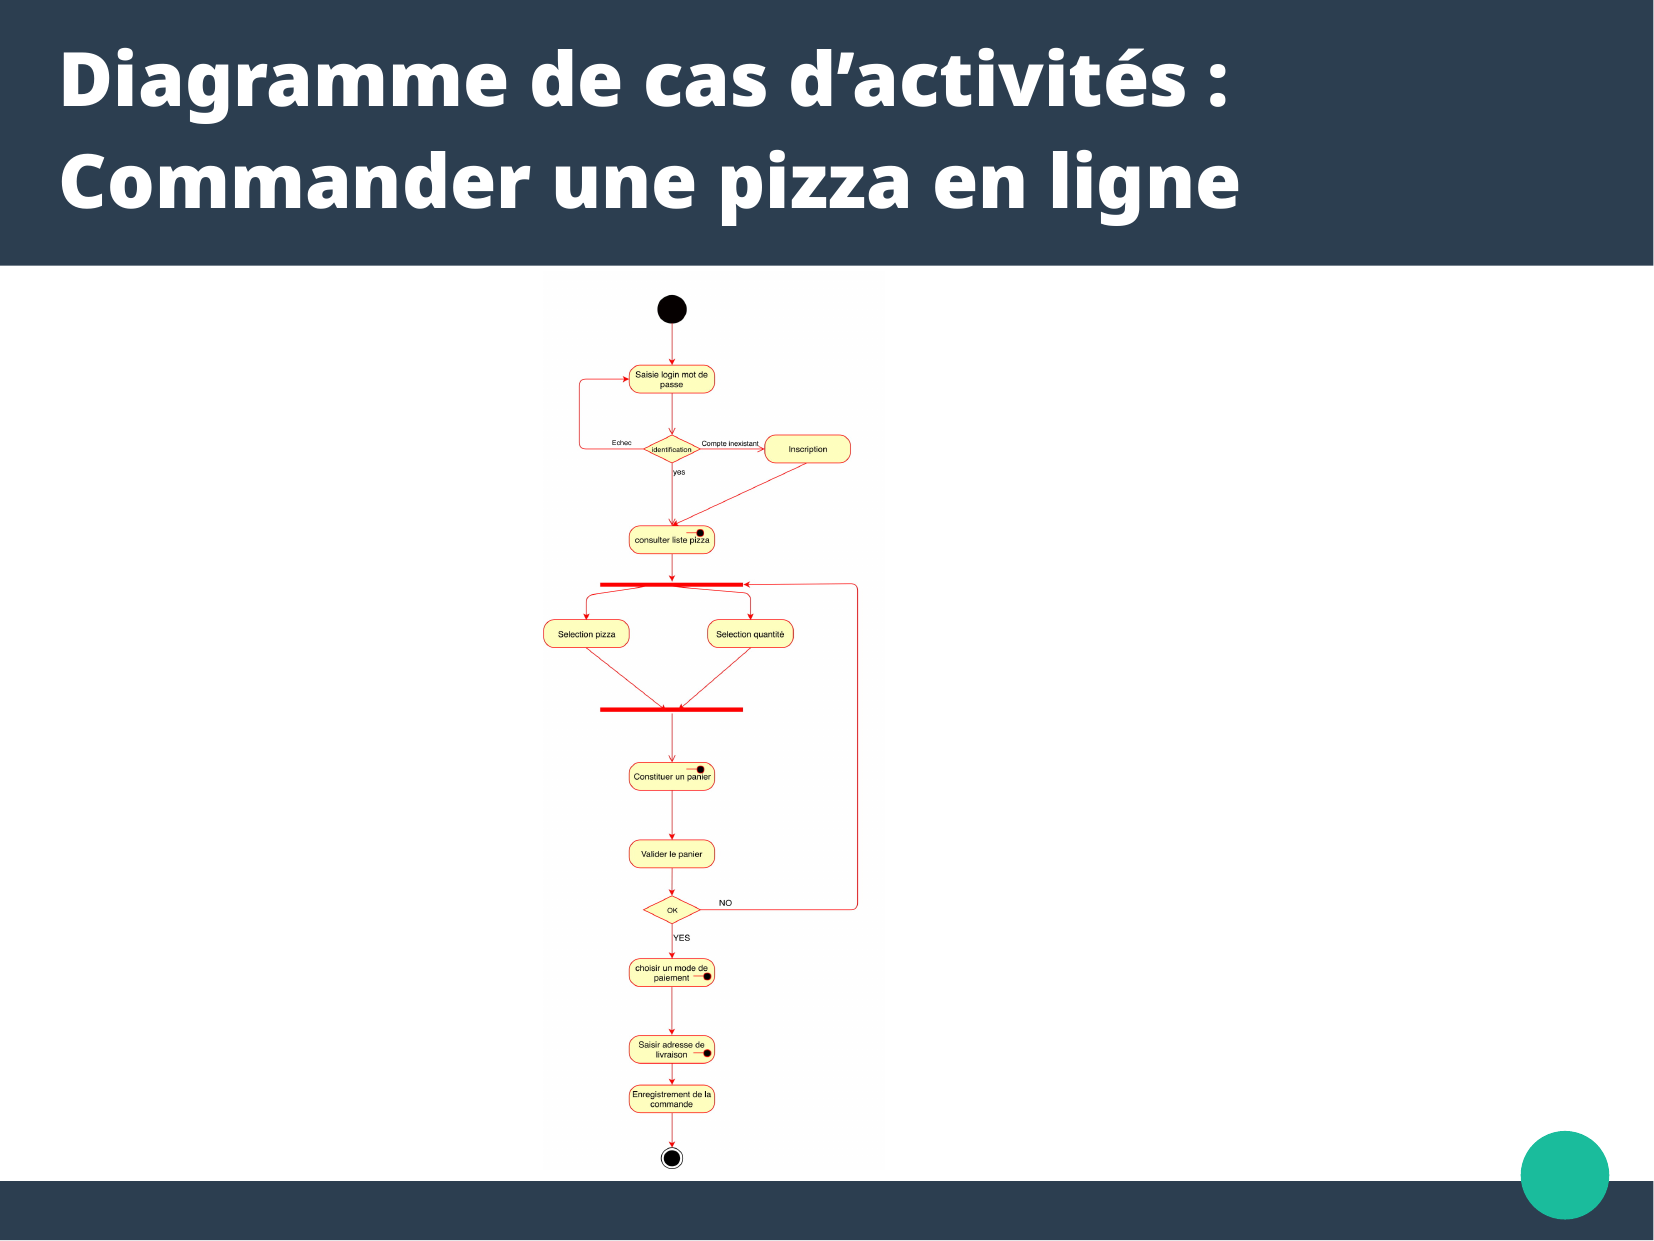

# Diagramme de cas d’activités : Commander une pizza en ligne